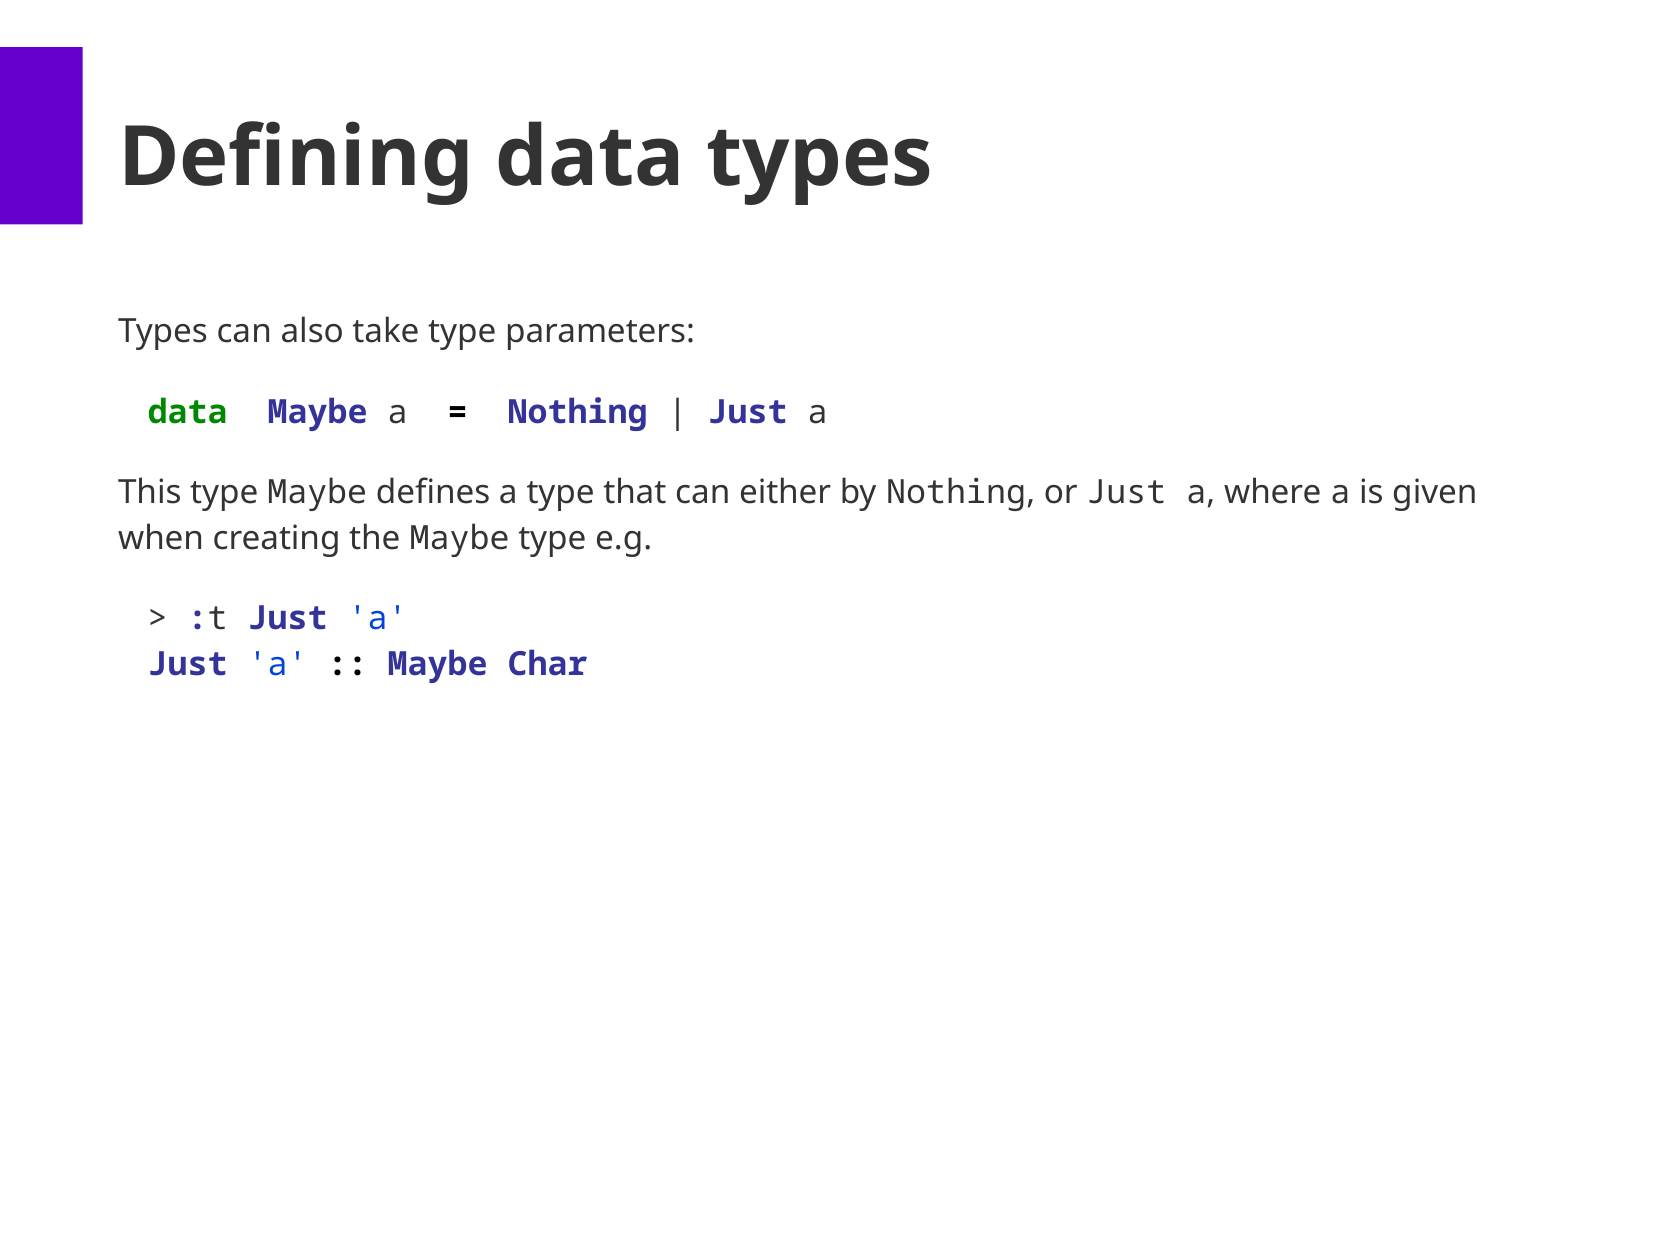

# Defining data types
Types can also take type parameters:
data Maybe a = Nothing | Just a
This type Maybe defines a type that can either by Nothing, or Just a, where a is given when creating the Maybe type e.g.
> :t Just 'a'
Just 'a' :: Maybe Char